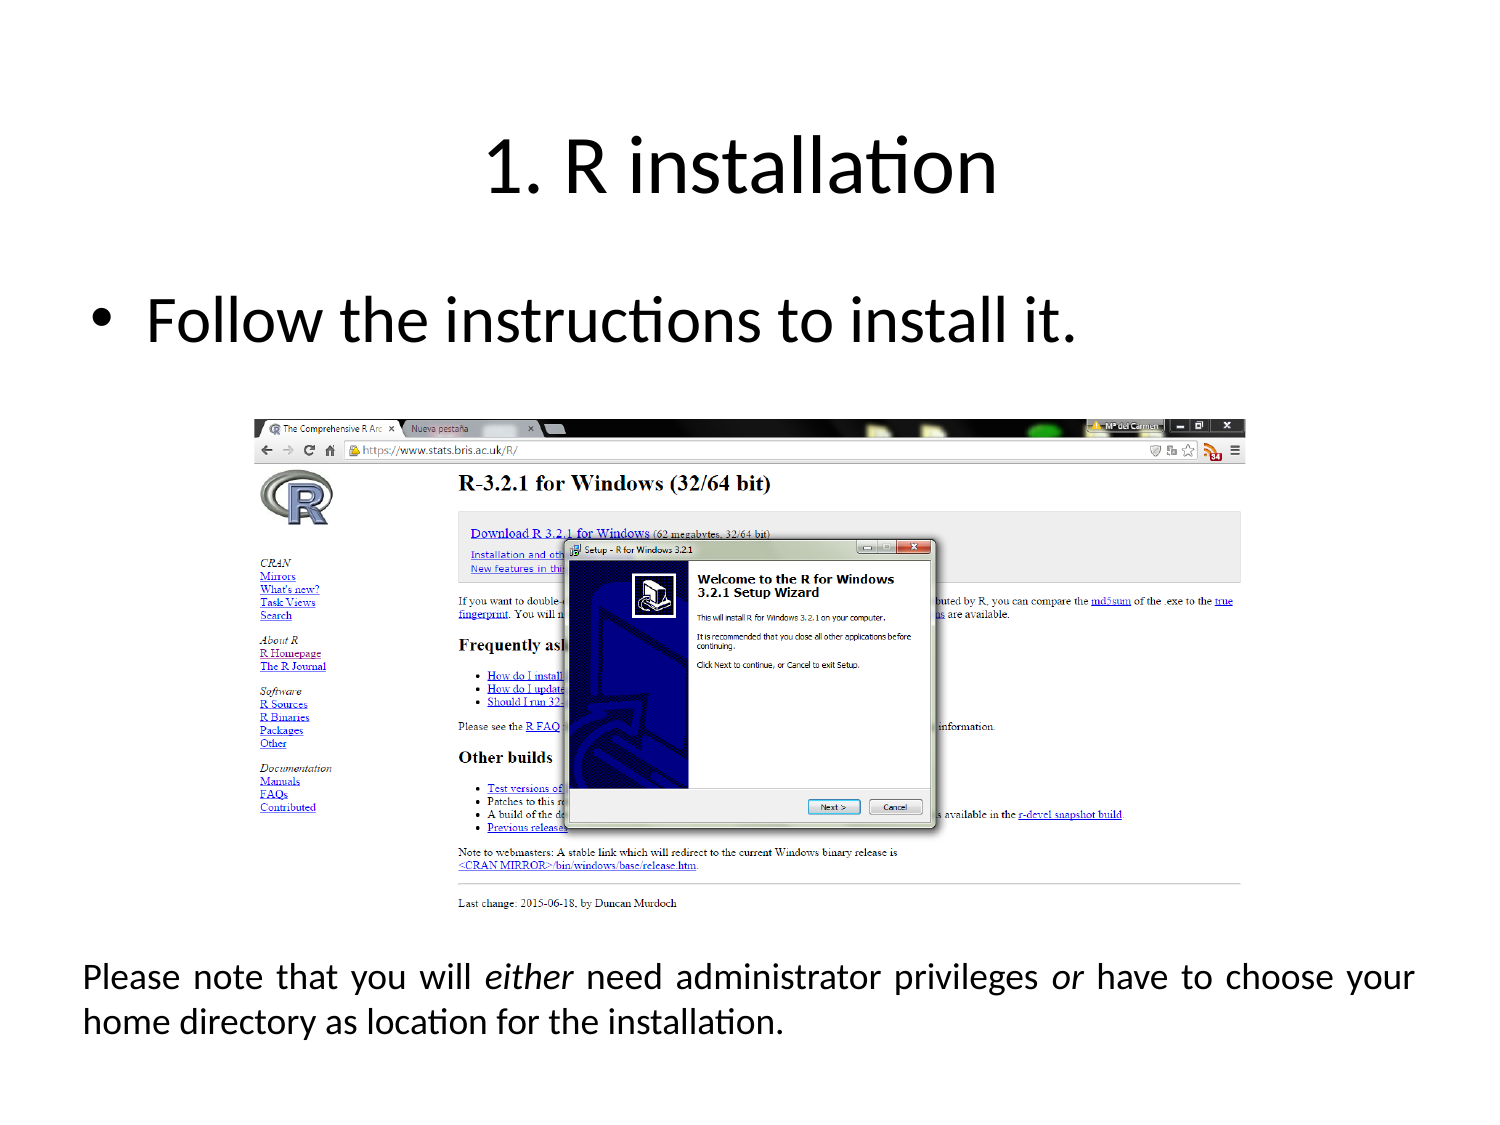

1. R installation
# Follow the instructions to install it.
Please note that you will either need administrator privileges or have to choose your home directory as location for the installation.